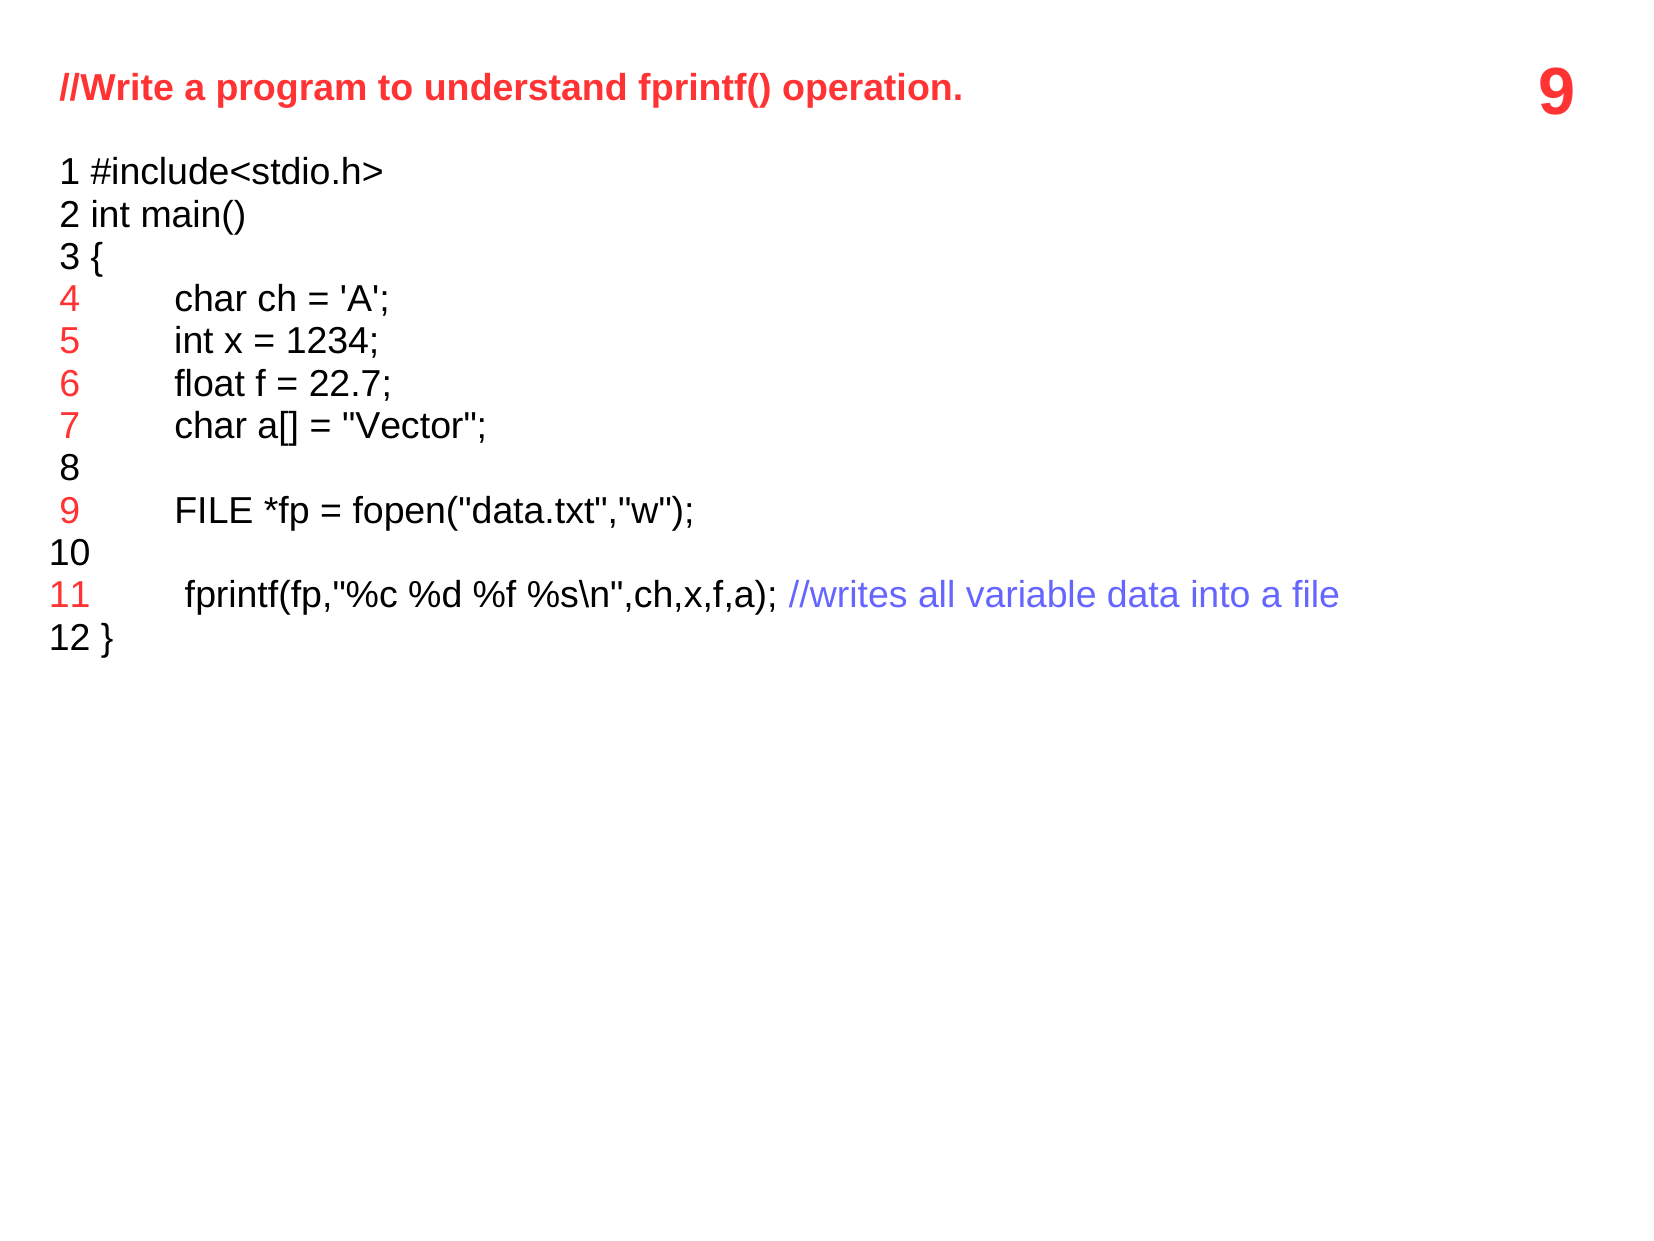

9
 //Write a program to understand fprintf() operation.
 1 #include<stdio.h>
 2 int main()
 3 {
 4 char ch = 'A';
 5 int x = 1234;
 6 float f = 22.7;
 7 char a[] = "Vector";
 8
 9 FILE *fp = fopen("data.txt","w");
 10
 11 fprintf(fp,"%c %d %f %s\n",ch,x,f,a); //writes all variable data into a file
 12 }